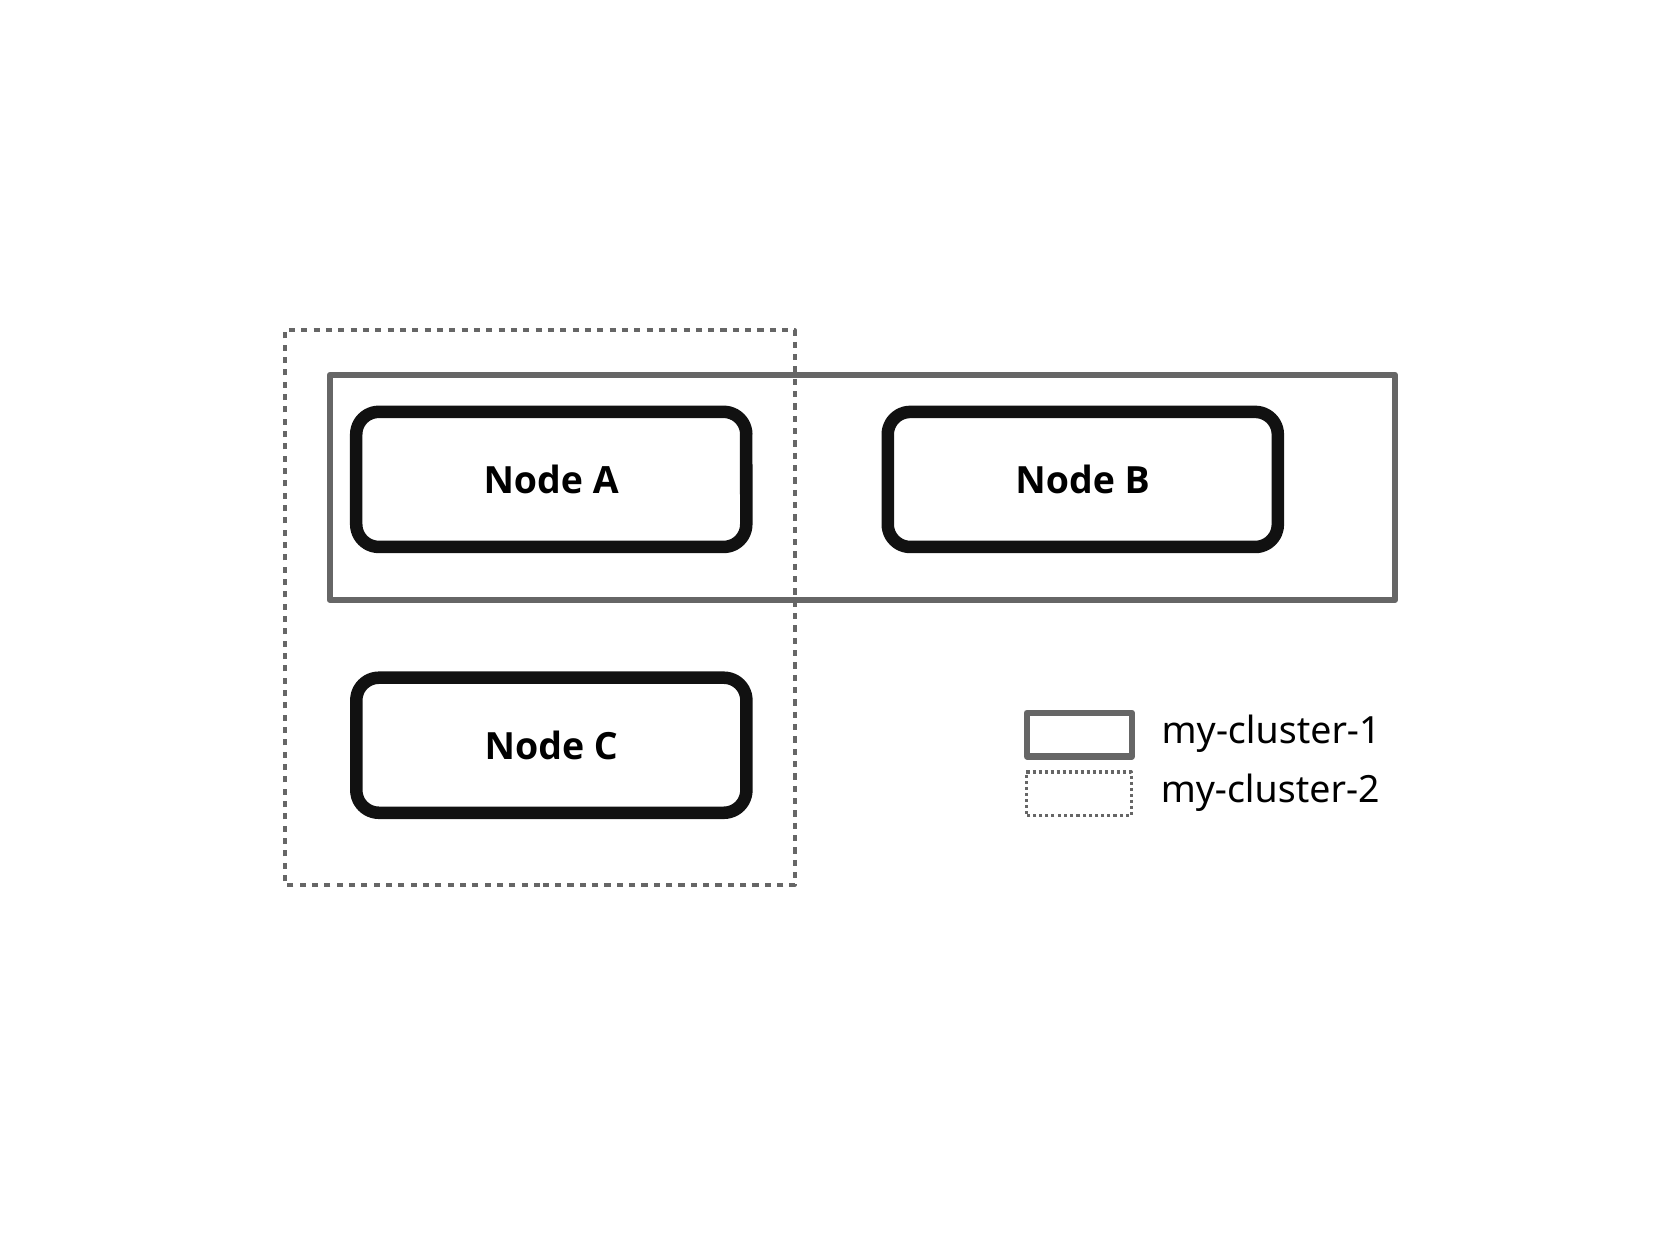

Node A
Node B
Node C
my-cluster-1
my-cluster-2